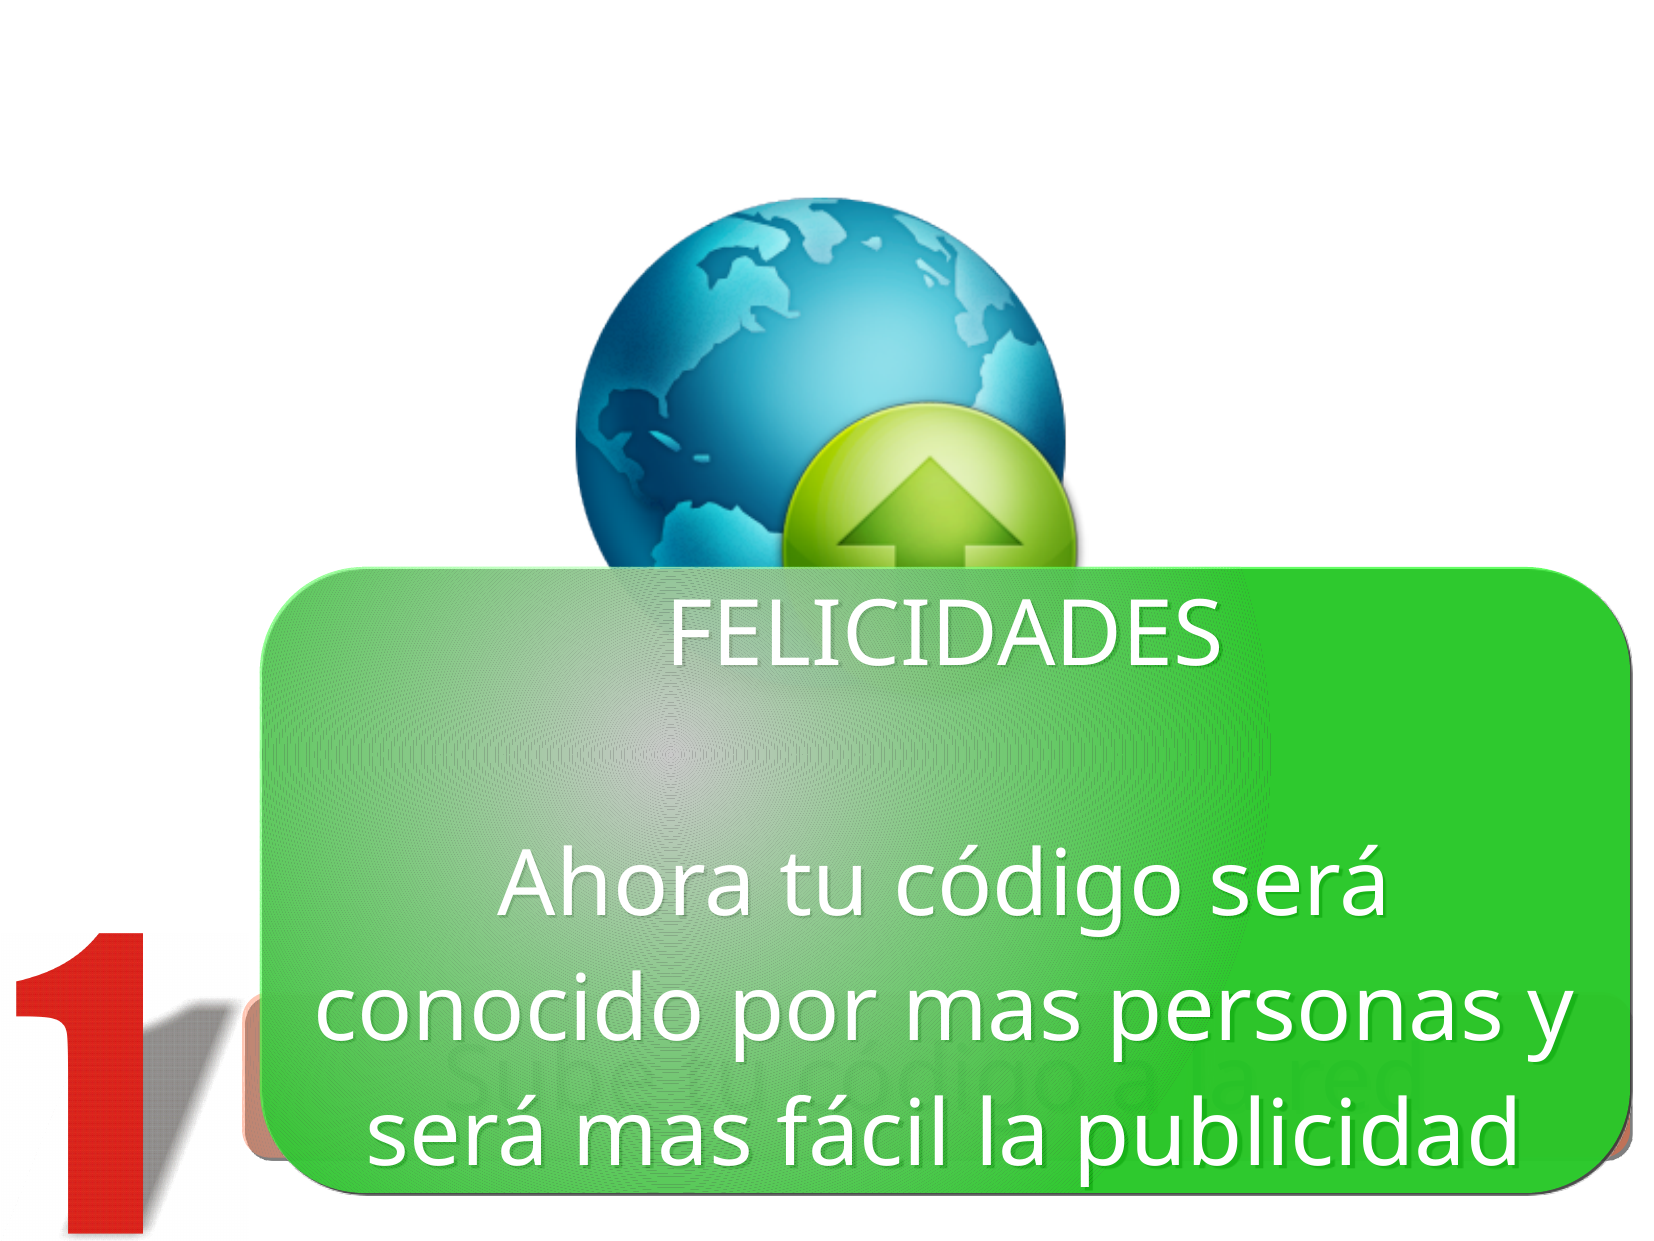

FELICIDADES
Ahora tu código será conocido por mas personas y será mas fácil la publicidad
Sube tu código a la red